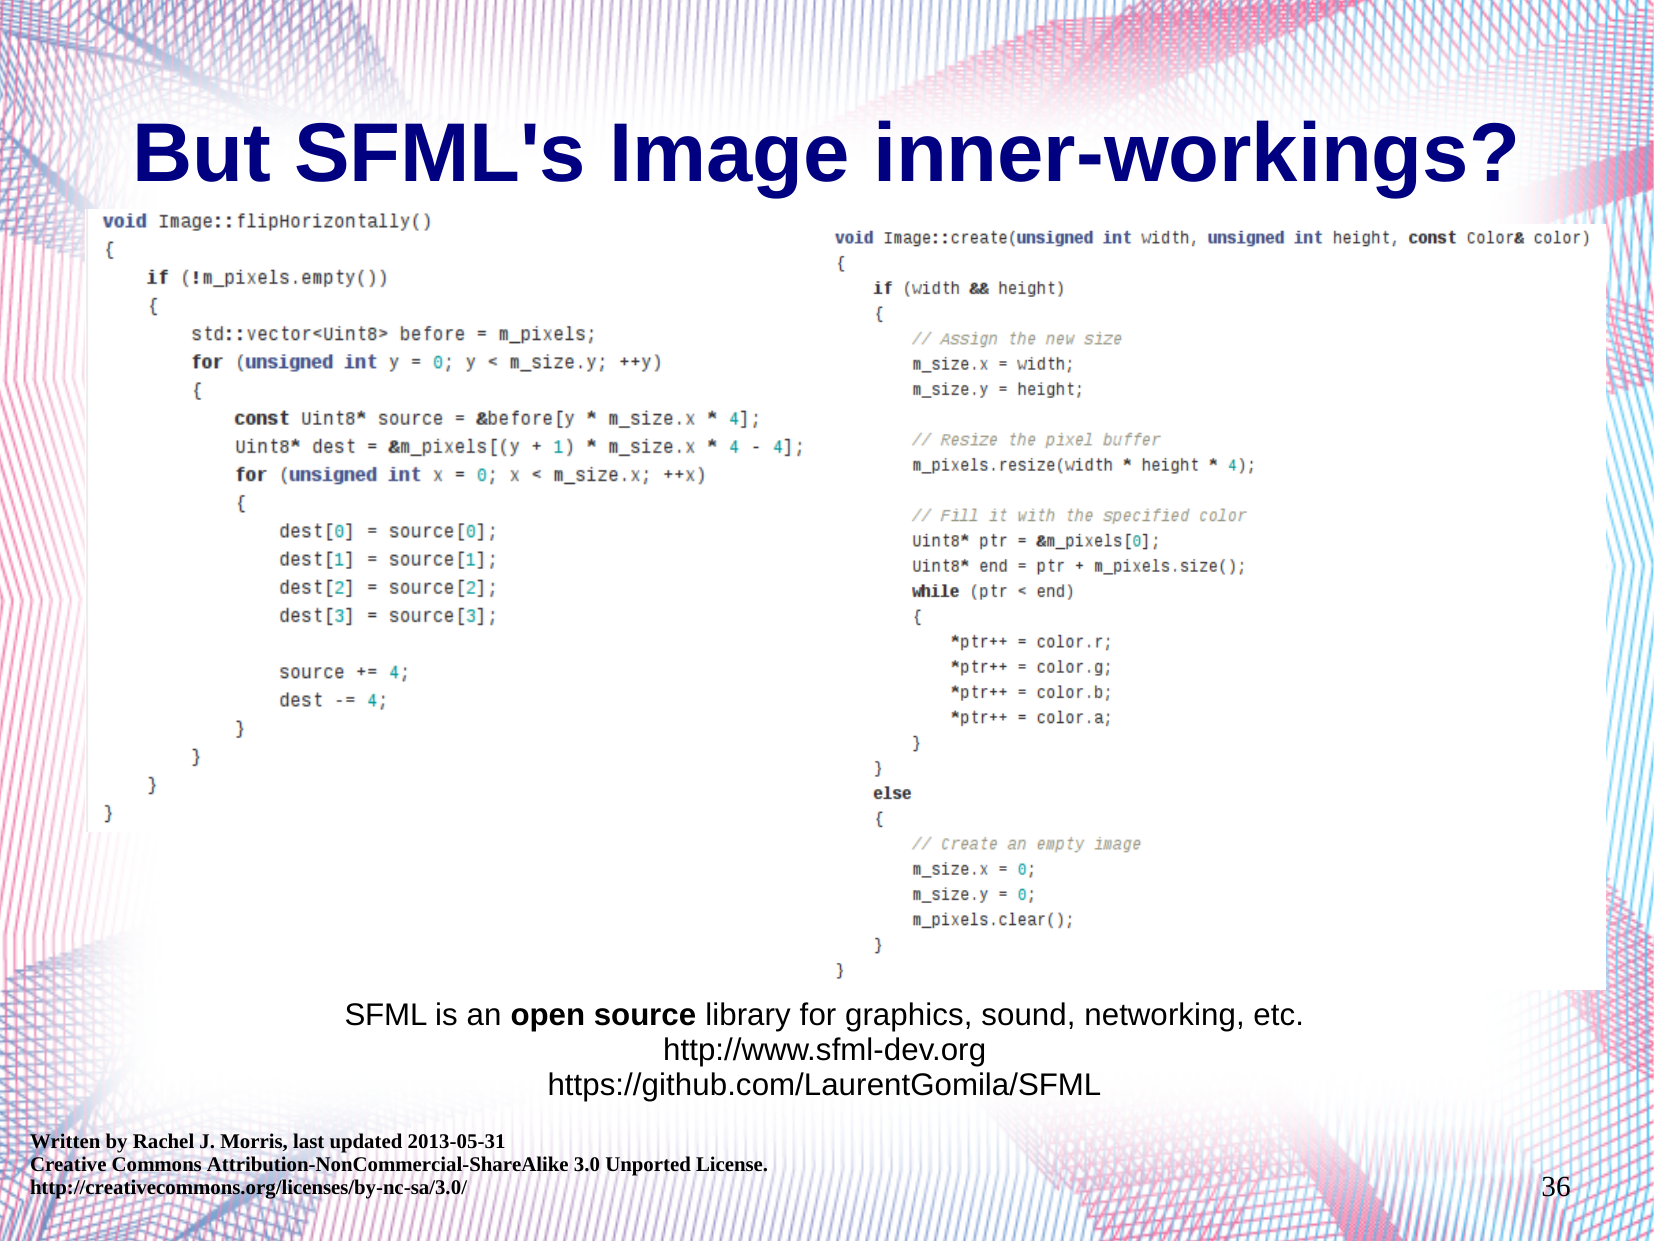

# But SFML's Image inner-workings?
SFML is an open source library for graphics, sound, networking, etc.
http://www.sfml-dev.org
https://github.com/LaurentGomila/SFML
36